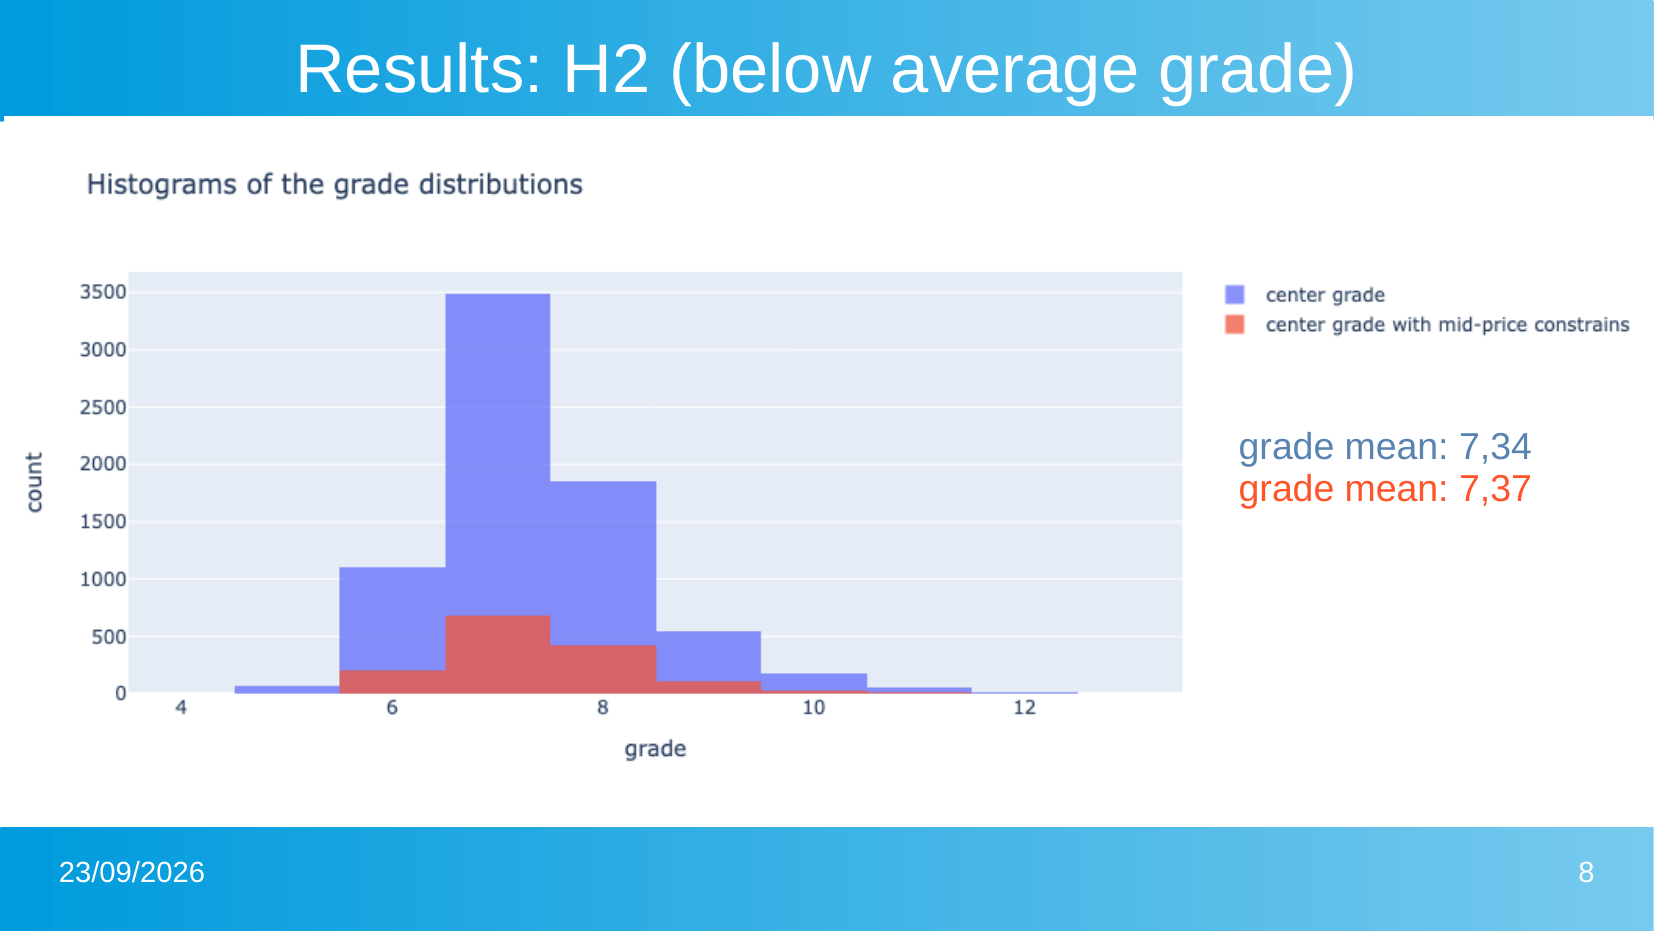

# Results: H2 (below average grade)
 															grade mean: 7,34
															grade mean: 7,37
8